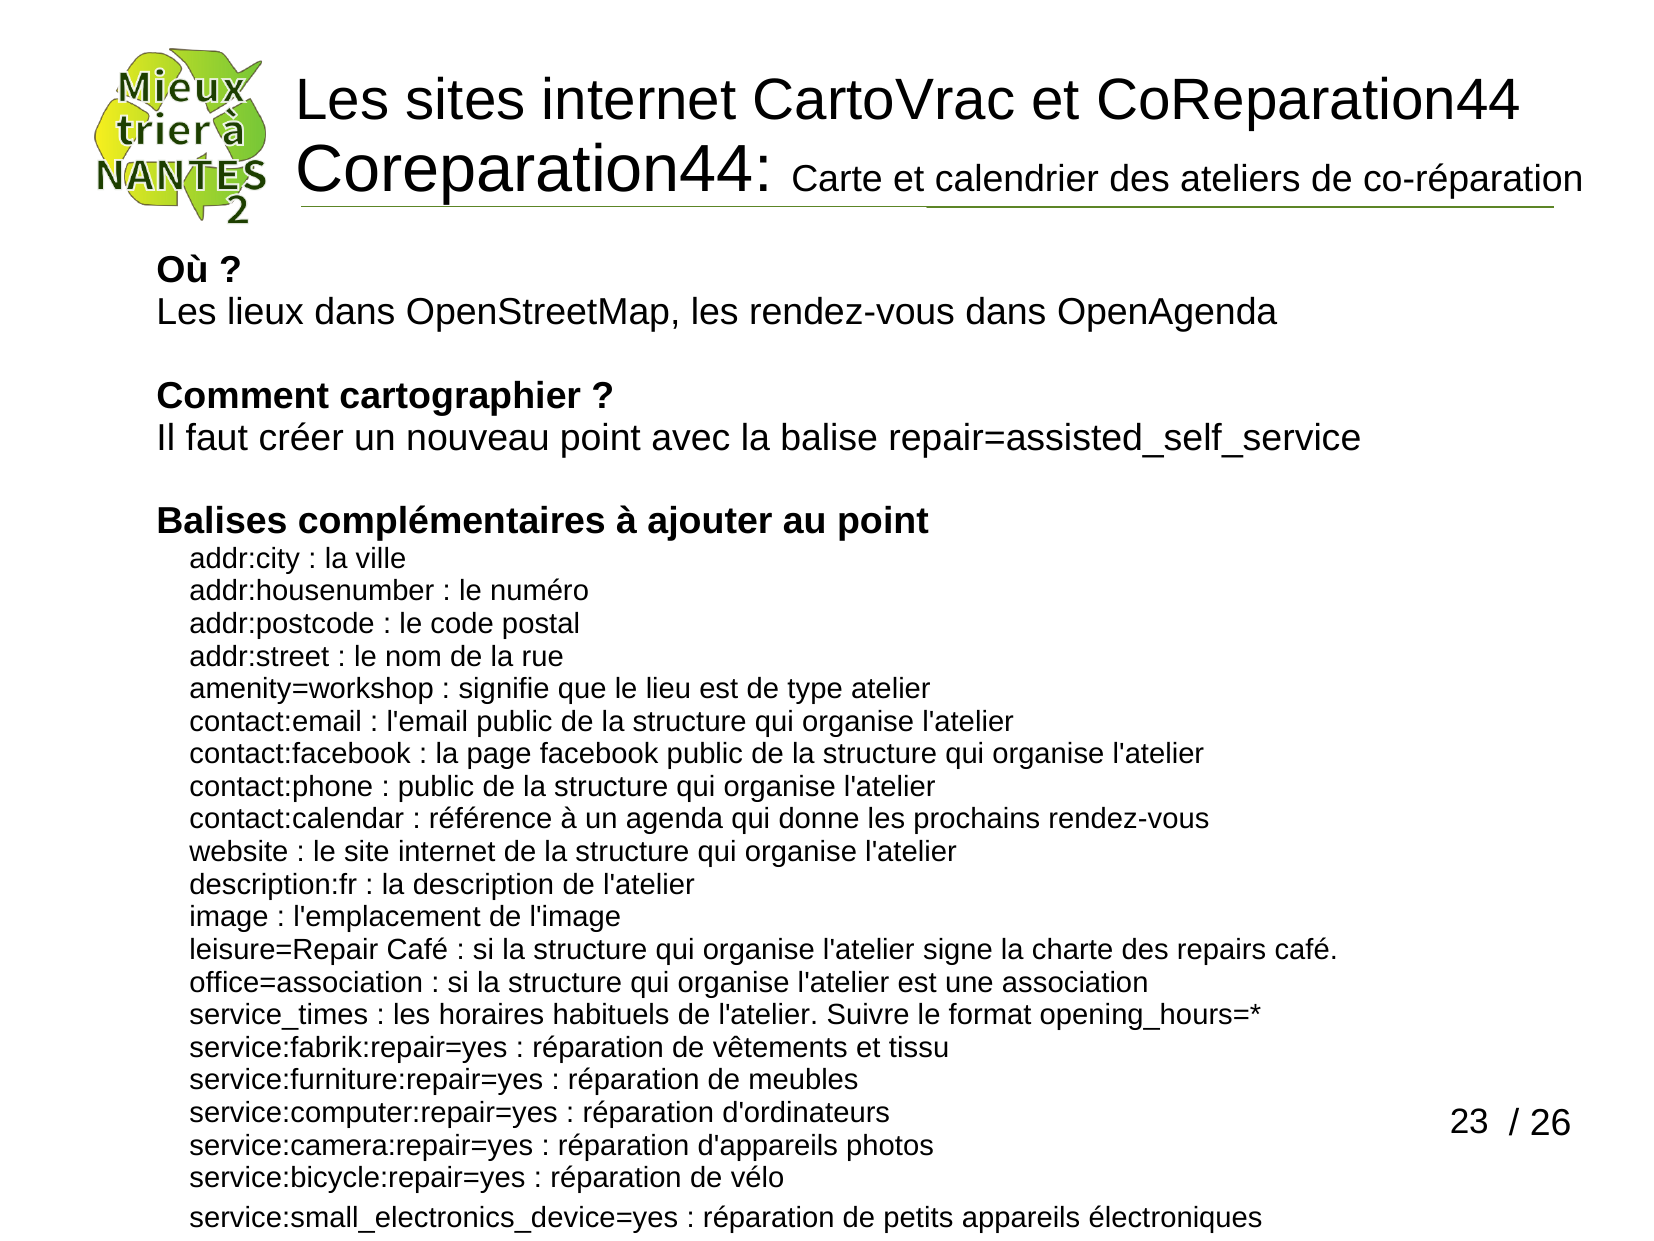

Les sites internet CartoVrac et CoReparation44
Coreparation44: Carte et calendrier des ateliers de co-réparation
Où ?
Les lieux dans OpenStreetMap, les rendez-vous dans OpenAgenda
Comment cartographier ?
Il faut créer un nouveau point avec la balise repair=assisted_self_service
Balises complémentaires à ajouter au point
 addr:city : la ville
 addr:housenumber : le numéro
 addr:postcode : le code postal
 addr:street : le nom de la rue
 amenity=workshop : signifie que le lieu est de type atelier
 contact:email : l'email public de la structure qui organise l'atelier
 contact:facebook : la page facebook public de la structure qui organise l'atelier
 contact:phone : public de la structure qui organise l'atelier
 contact:calendar : référence à un agenda qui donne les prochains rendez-vous
 website : le site internet de la structure qui organise l'atelier
 description:fr : la description de l'atelier
 image : l'emplacement de l'image
 leisure=Repair Café : si la structure qui organise l'atelier signe la charte des repairs café.
 office=association : si la structure qui organise l'atelier est une association
 service_times : les horaires habituels de l'atelier. Suivre le format opening_hours=*
 service:fabrik:repair=yes : réparation de vêtements et tissu
 service:furniture:repair=yes : réparation de meubles
 service:computer:repair=yes : réparation d'ordinateurs
 service:camera:repair=yes : réparation d'appareils photos
 service:bicycle:repair=yes : réparation de vélo
 service:small_electronics_device=yes : réparation de petits appareils électroniques
/ 26